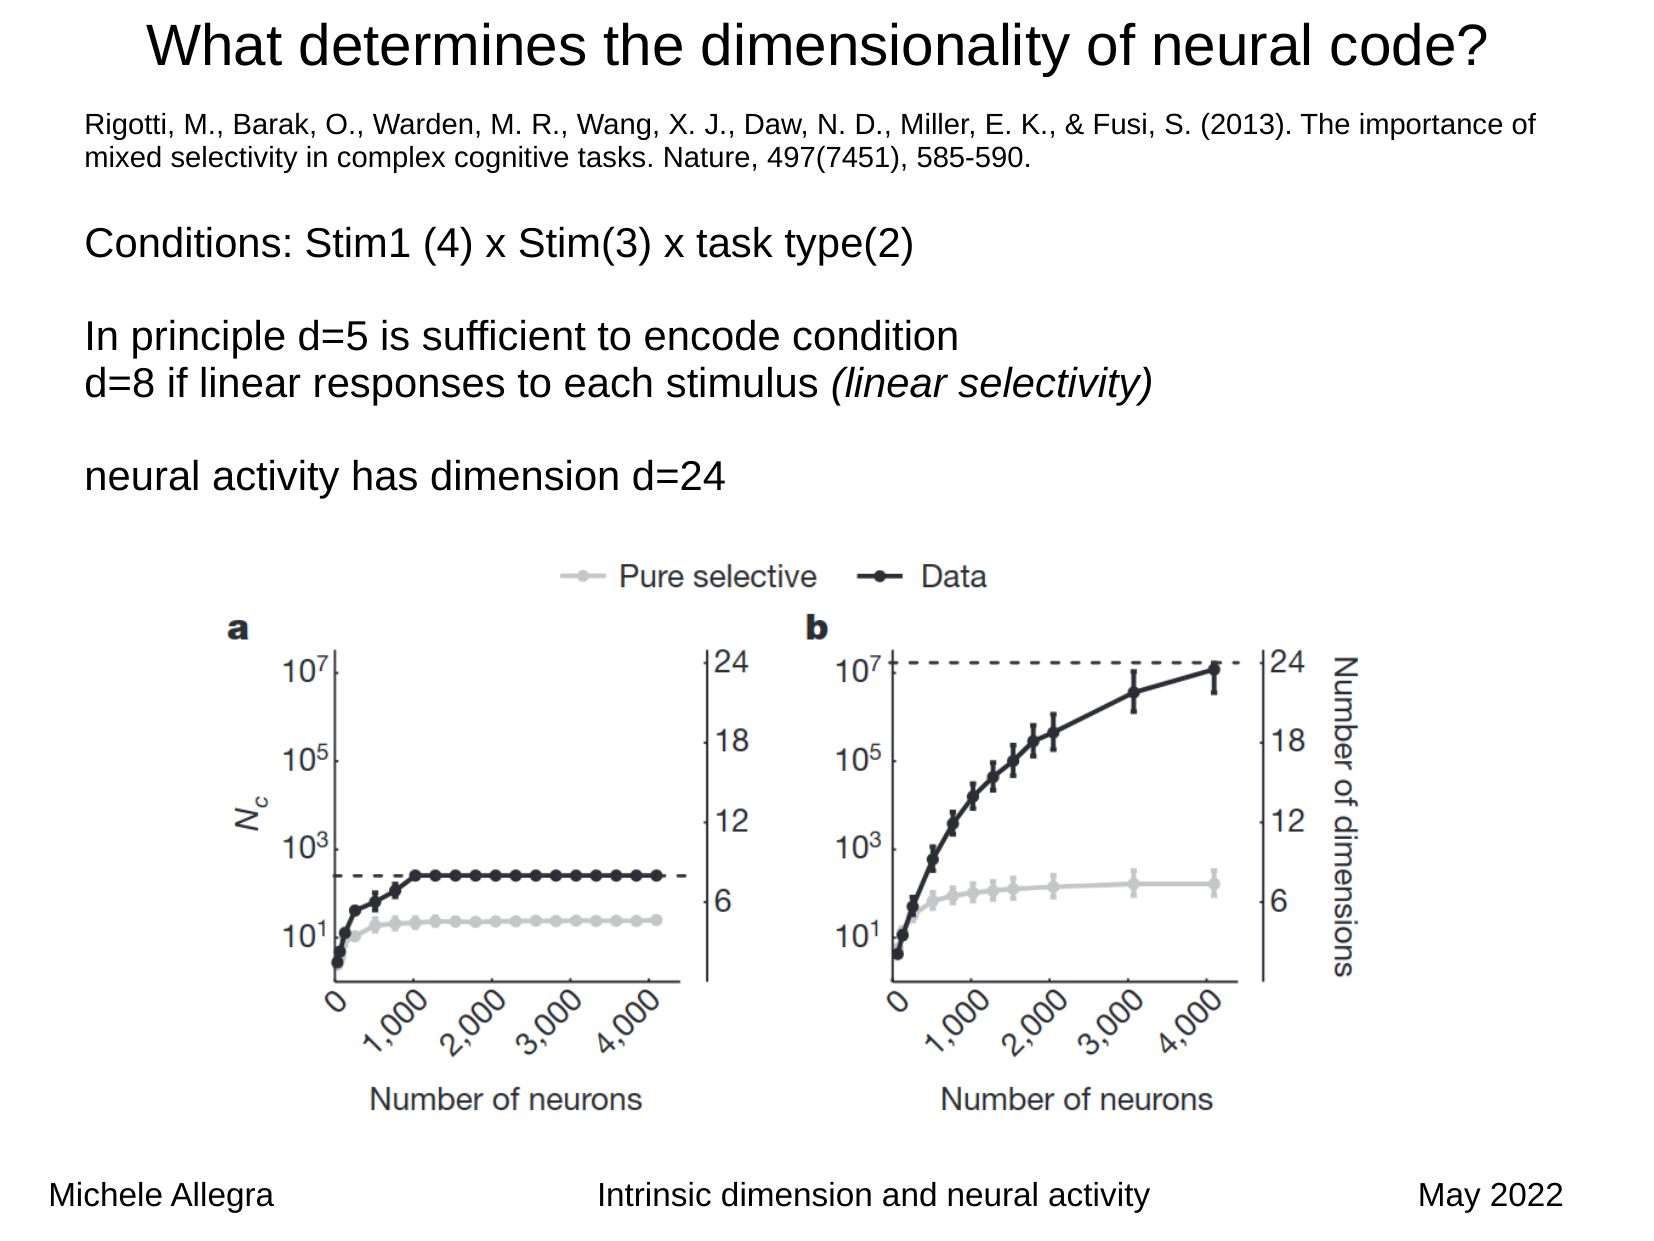

# What determines the dimensionality of neural code?
Rigotti, M., Barak, O., Warden, M. R., Wang, X. J., Daw, N. D., Miller, E. K., & Fusi, S. (2013). The importance of mixed selectivity in complex cognitive tasks. Nature, 497(7451), 585-590.
Conditions: Stim1 (4) x Stim(3) x task type(2)
In principle d=5 is sufficient to encode condition
d=8 if linear responses to each stimulus (linear selectivity)
neural activity has dimension d=24
Michele Allegra Intrinsic dimension and neural activity May 2022